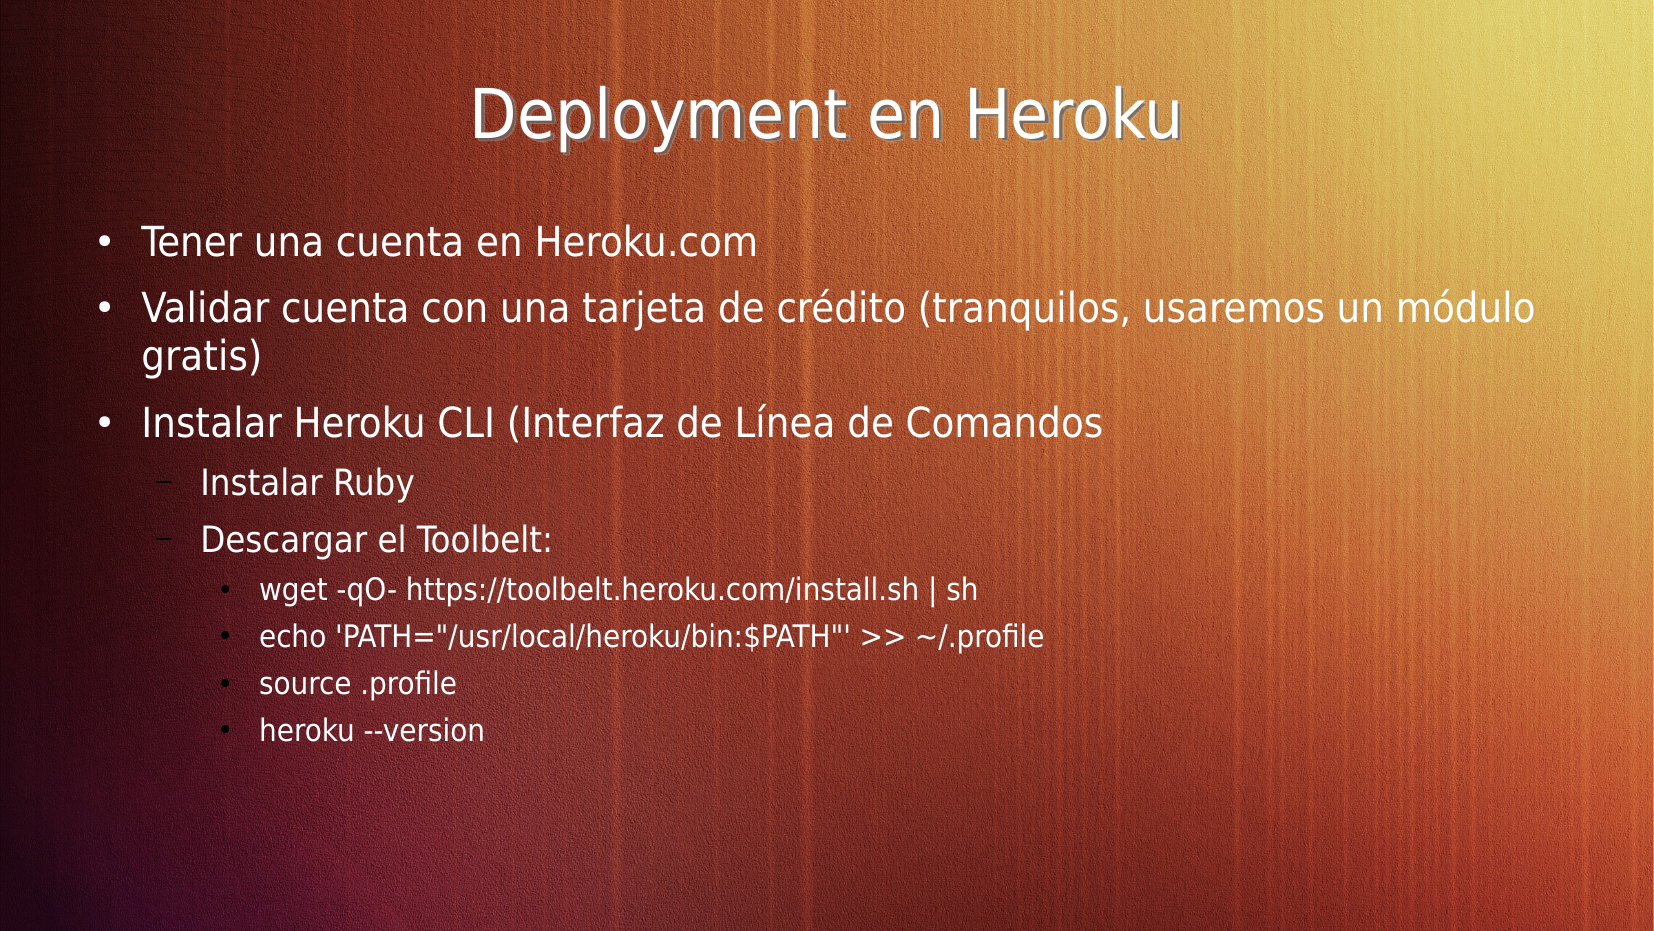

# Deployment en Heroku
Tener una cuenta en Heroku.com
Validar cuenta con una tarjeta de crédito (tranquilos, usaremos un módulo gratis)
Instalar Heroku CLI (Interfaz de Línea de Comandos
Instalar Ruby
Descargar el Toolbelt:
wget -qO- https://toolbelt.heroku.com/install.sh | sh
echo 'PATH="/usr/local/heroku/bin:$PATH"' >> ~/.profile
source .profile
heroku --version